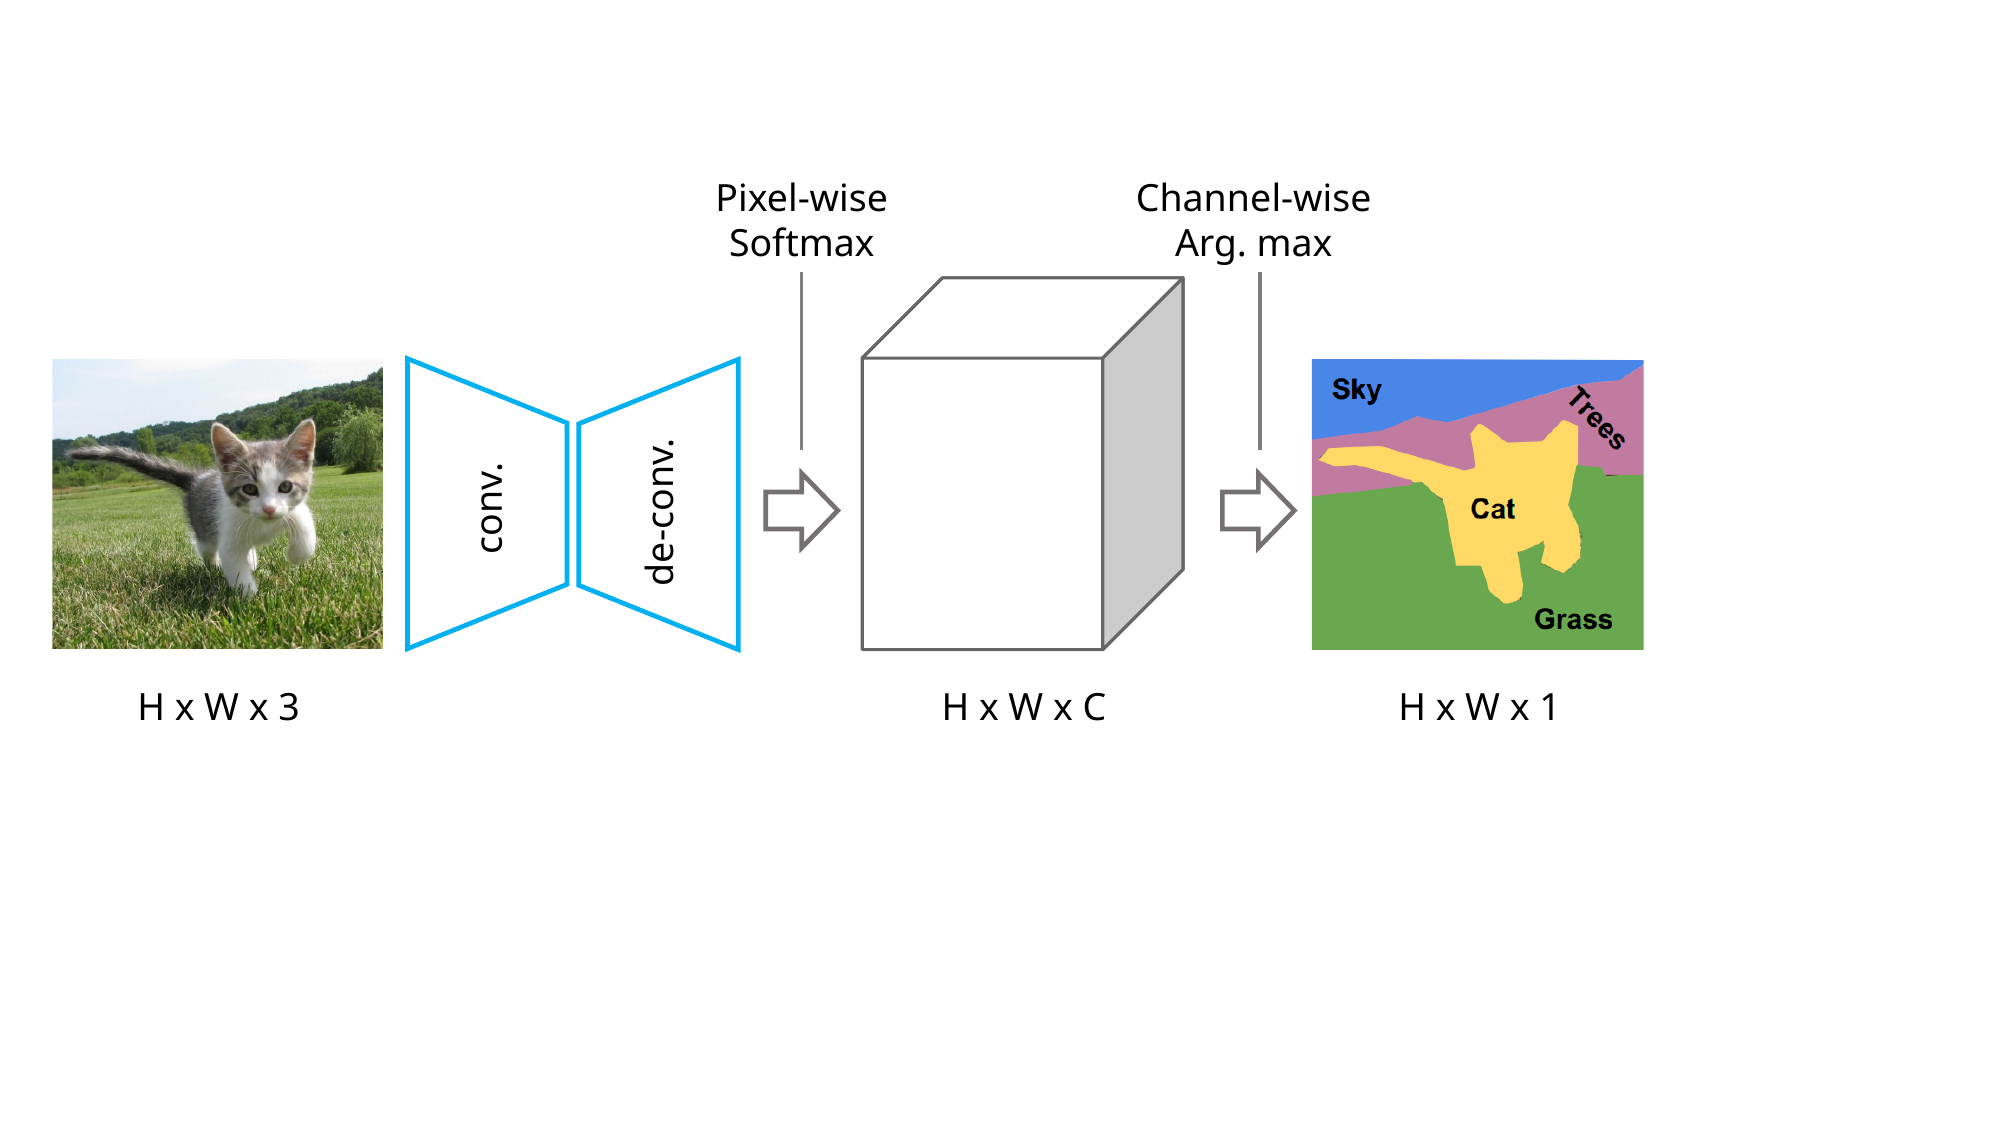

Pixel-wise
Softmax
Channel-wise
Arg. max
conv.
de-conv.
H x W x 3
H x W x C
H x W x 1